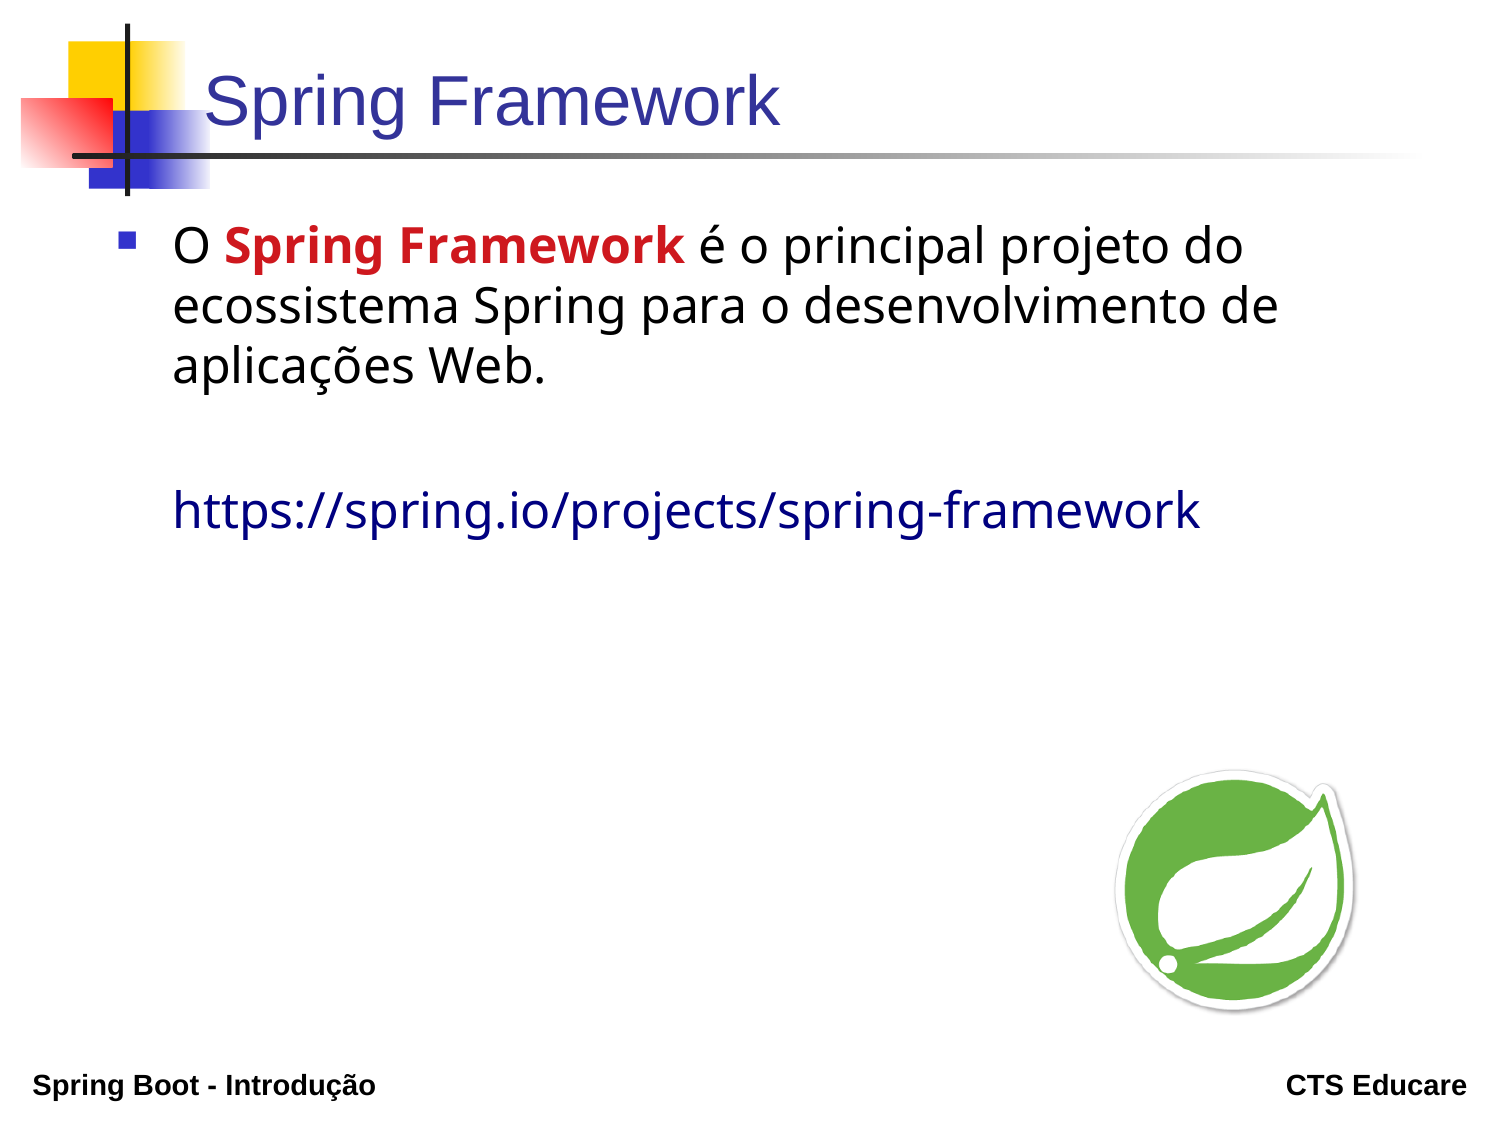

# Spring Framework
O Spring Framework é o principal projeto do ecossistema Spring para o desenvolvimento de aplicações Web.
https://spring.io/projects/spring-framework